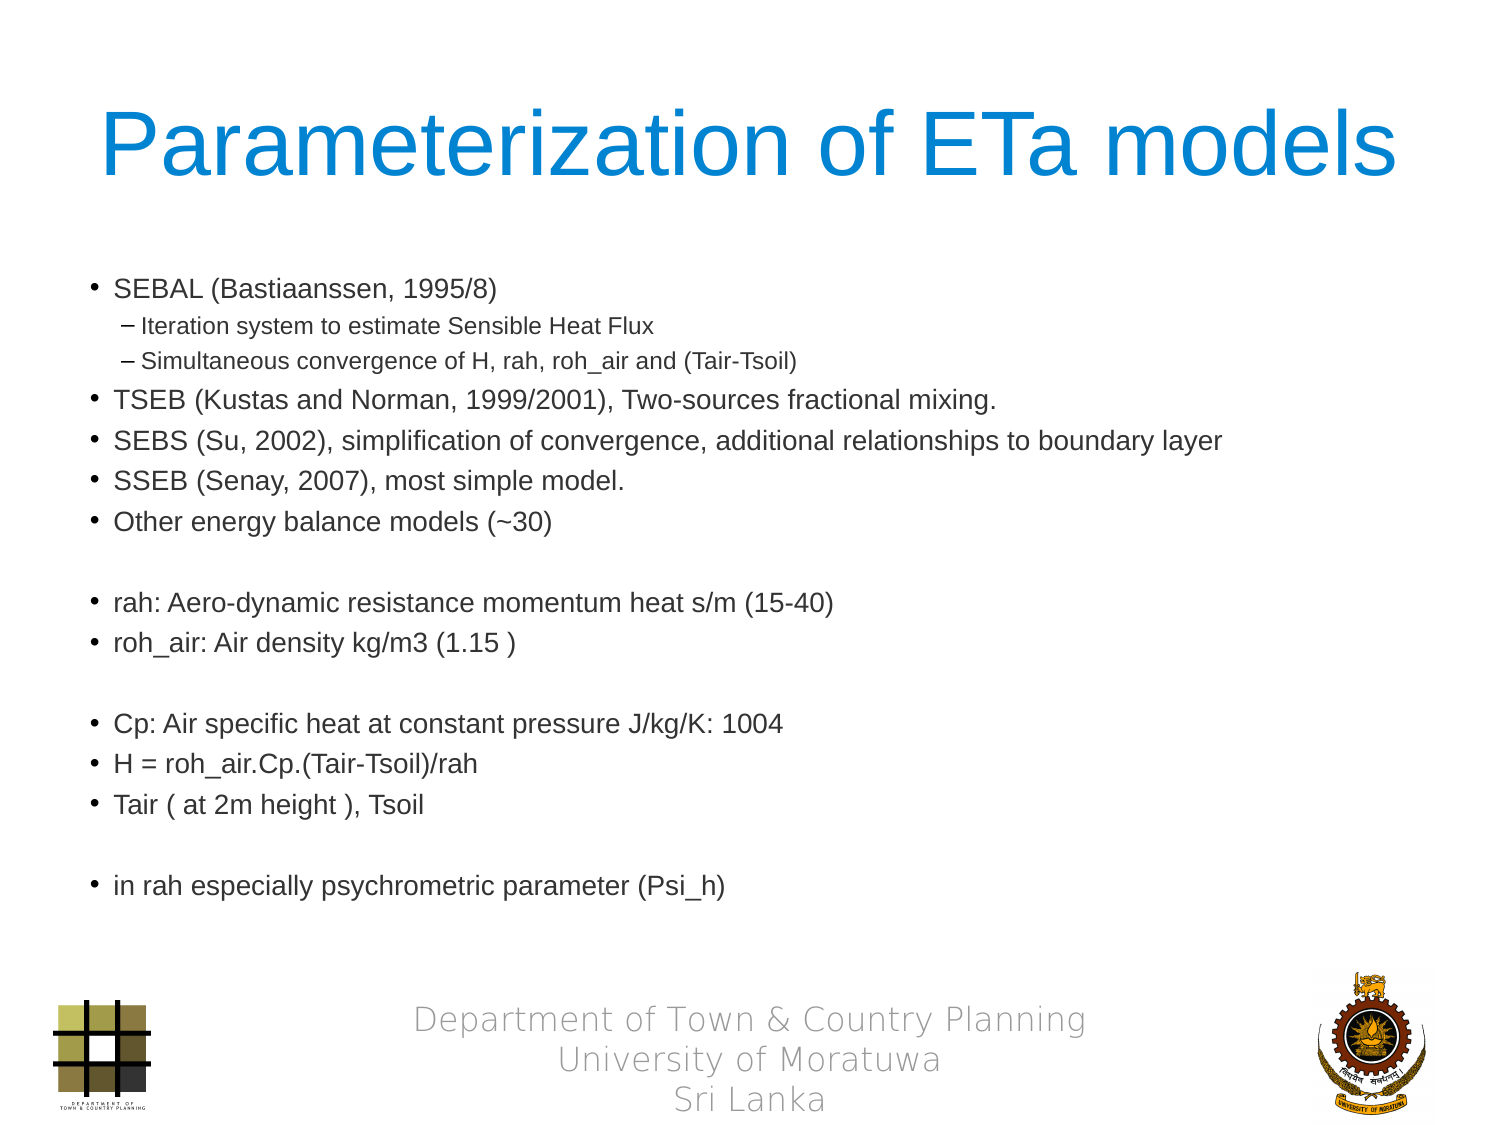

# Parameterization of ETa models
SEBAL (Bastiaanssen, 1995/8)
Iteration system to estimate Sensible Heat Flux
Simultaneous convergence of H, rah, roh_air and (Tair-Tsoil)
TSEB (Kustas and Norman, 1999/2001), Two-sources fractional mixing.
SEBS (Su, 2002), simplification of convergence, additional relationships to boundary layer
SSEB (Senay, 2007), most simple model.
Other energy balance models (~30)
rah: Aero-dynamic resistance momentum heat s/m (15-40)
roh_air: Air density kg/m3 (1.15 )
Cp: Air specific heat at constant pressure J/kg/K: 1004
H = roh_air.Cp.(Tair-Tsoil)/rah
Tair ( at 2m height ), Tsoil
in rah especially psychrometric parameter (Psi_h)